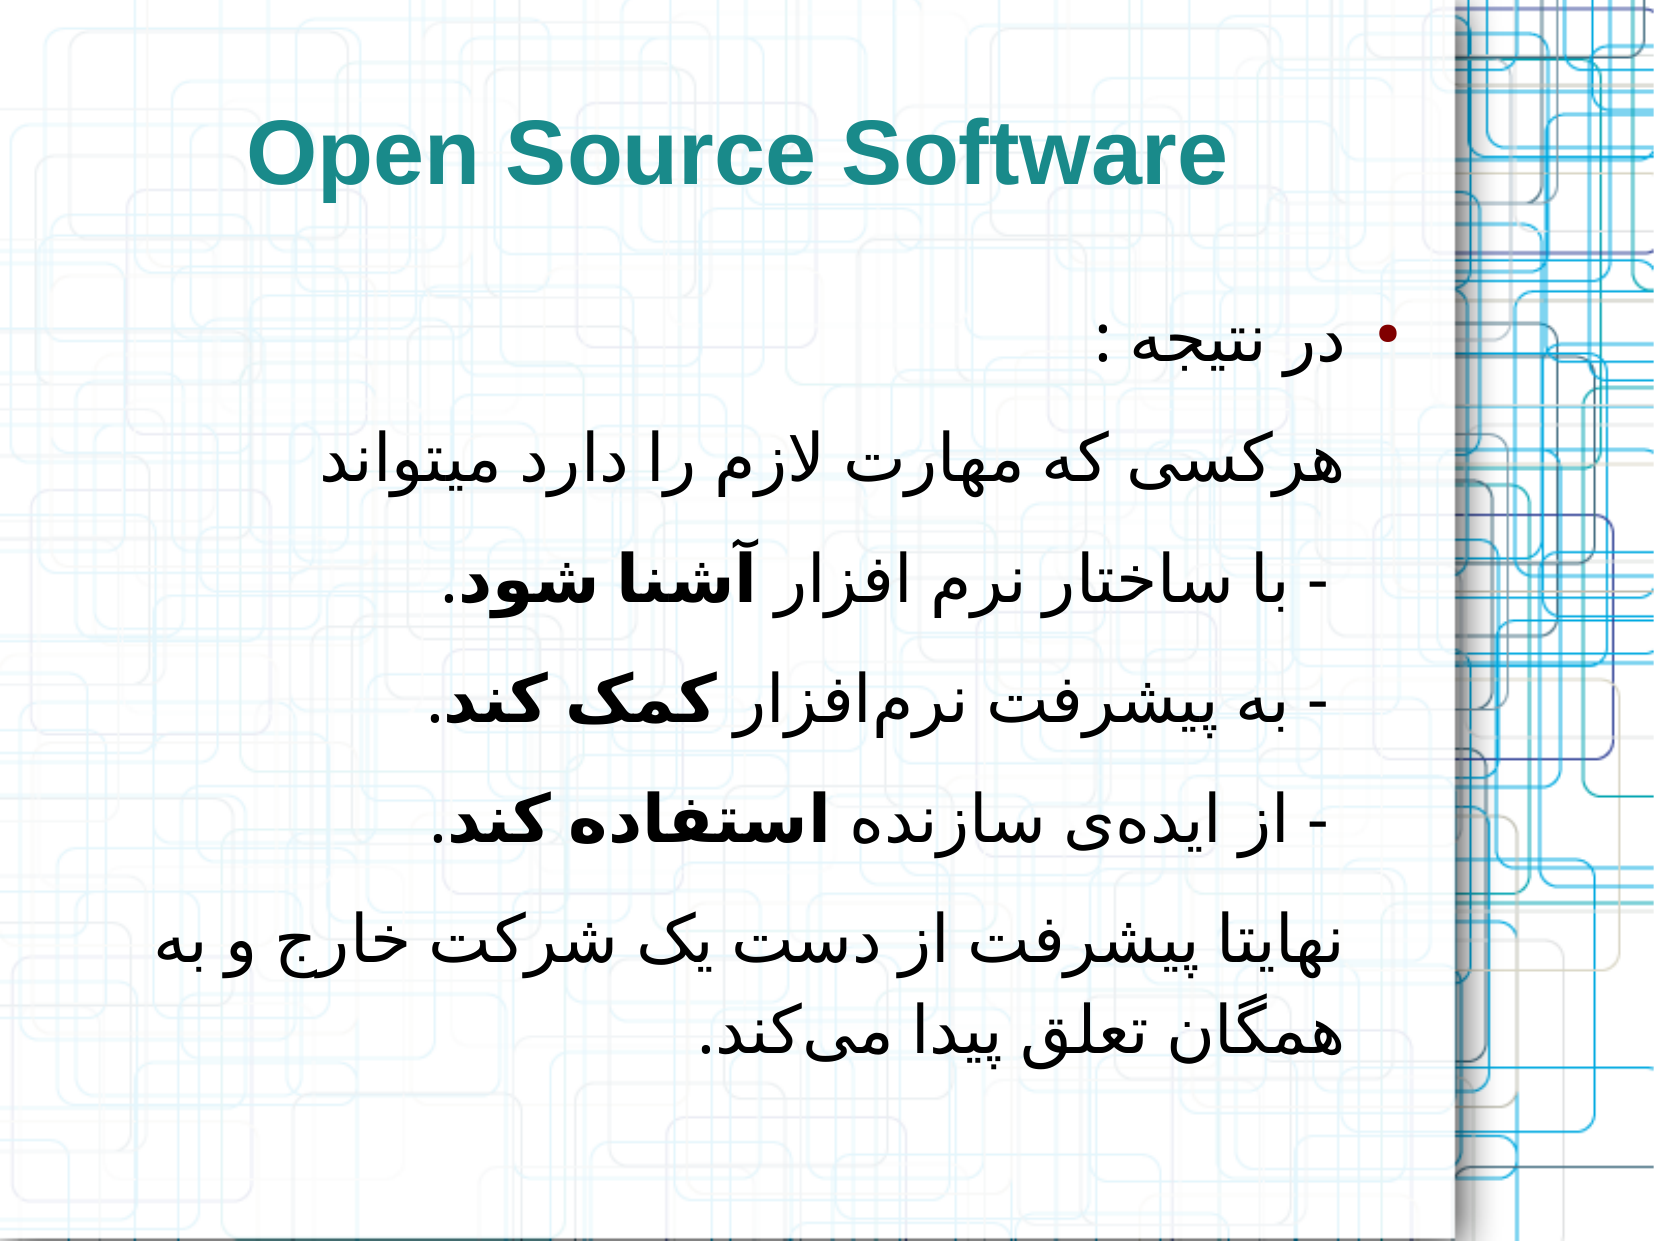

# Open Source Software
در نتیجه :
هرکسی که مهارت لازم را دارد میتواند
 - با ساختار نرم افزار آشنا شود.
 - به پیشرفت نرم‌افزار کمک کند.
 - از ایده‌ی سازنده استفاده کند.
نهایتا پیشرفت از دست یک شرکت خارج و به همگان تعلق پیدا می‌کند.